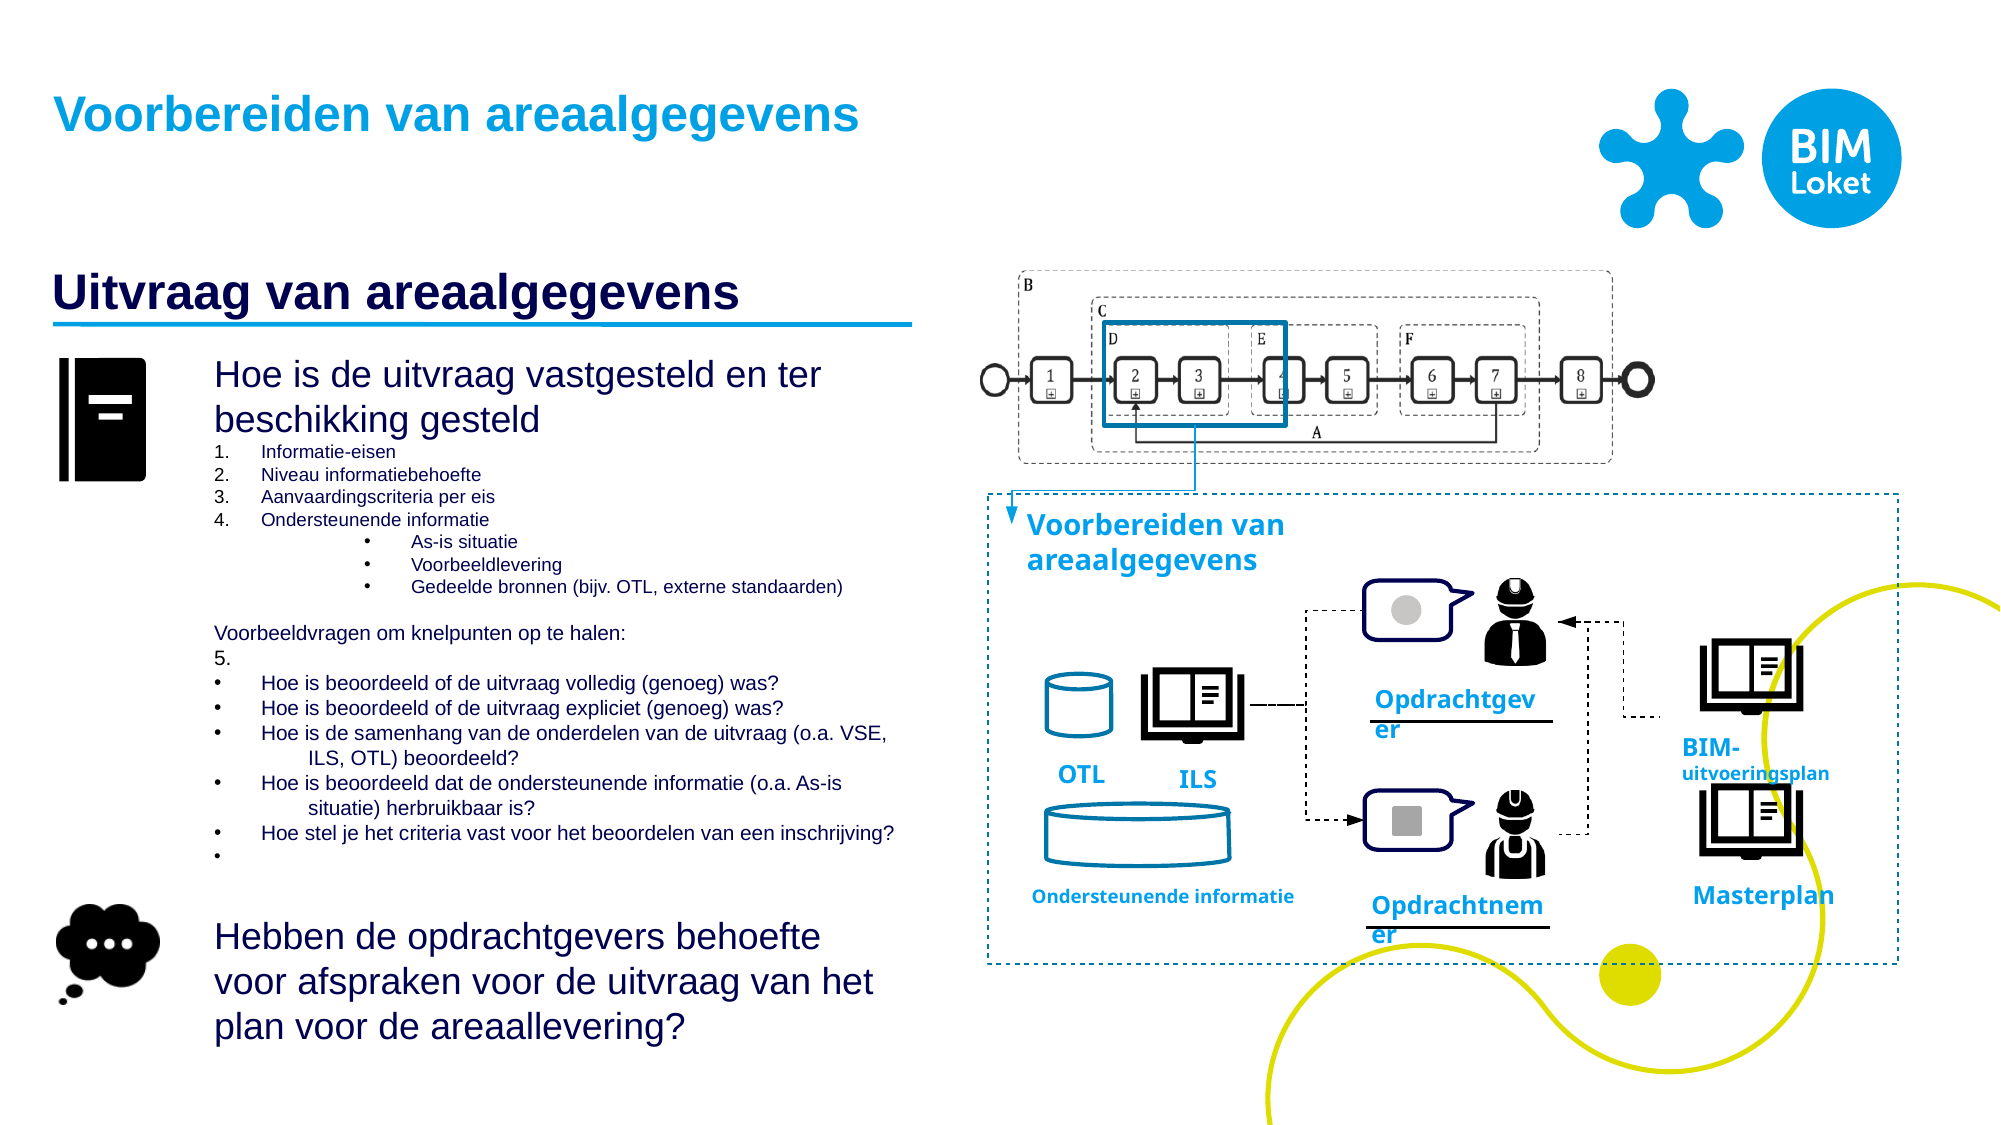

Voorbereiden van areaalgegevens
Uitvraag van areaalgegevens
Hoe is de uitvraag vastgesteld en ter beschikking gesteld
Informatie-eisen
Niveau informatiebehoefte
Aanvaardingscriteria per eis
Ondersteunende informatie
As-is situatie
Voorbeeldlevering
Gedeelde bronnen (bijv. OTL, externe standaarden)
Voorbeeldvragen om knelpunten op te halen:
Hoe is beoordeeld of de uitvraag volledig (genoeg) was?
Hoe is beoordeeld of de uitvraag expliciet (genoeg) was?
Hoe is de samenhang van de onderdelen van de uitvraag (o.a. VSE, ILS, OTL) beoordeeld?
Hoe is beoordeeld dat de ondersteunende informatie (o.a. As-is situatie) herbruikbaar is?
Hoe stel je het criteria vast voor het beoordelen van een inschrijving?
Hebben de opdrachtgevers behoefte voor afspraken voor de uitvraag van het plan voor de areaallevering?
Voorbereiden van areaalgegevens
Opdrachtgever
BIM-uitvoeringsplan
OTL
ILS
Masterplan
Ondersteunende informatie
Opdrachtnemer